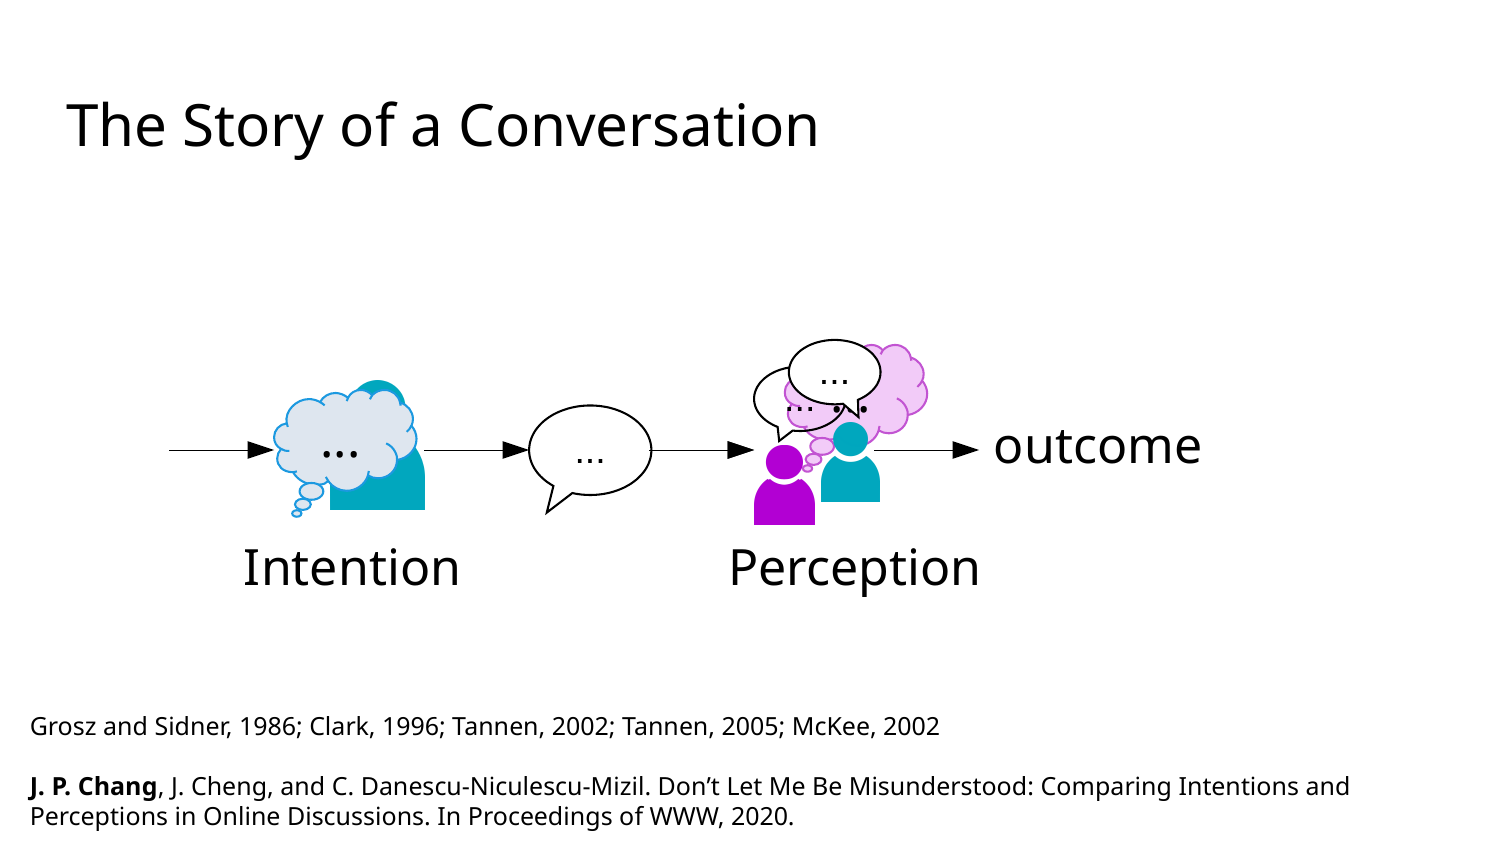

# The Story of a Conversation
...
...
...
...
outcome
...
Intention
Perception
Grosz and Sidner, 1986; Clark, 1996; Tannen, 2002; Tannen, 2005; McKee, 2002
J. P. Chang, J. Cheng, and C. Danescu-Niculescu-Mizil. Don’t Let Me Be Misunderstood: Comparing Intentions and Perceptions in Online Discussions. In Proceedings of WWW, 2020.